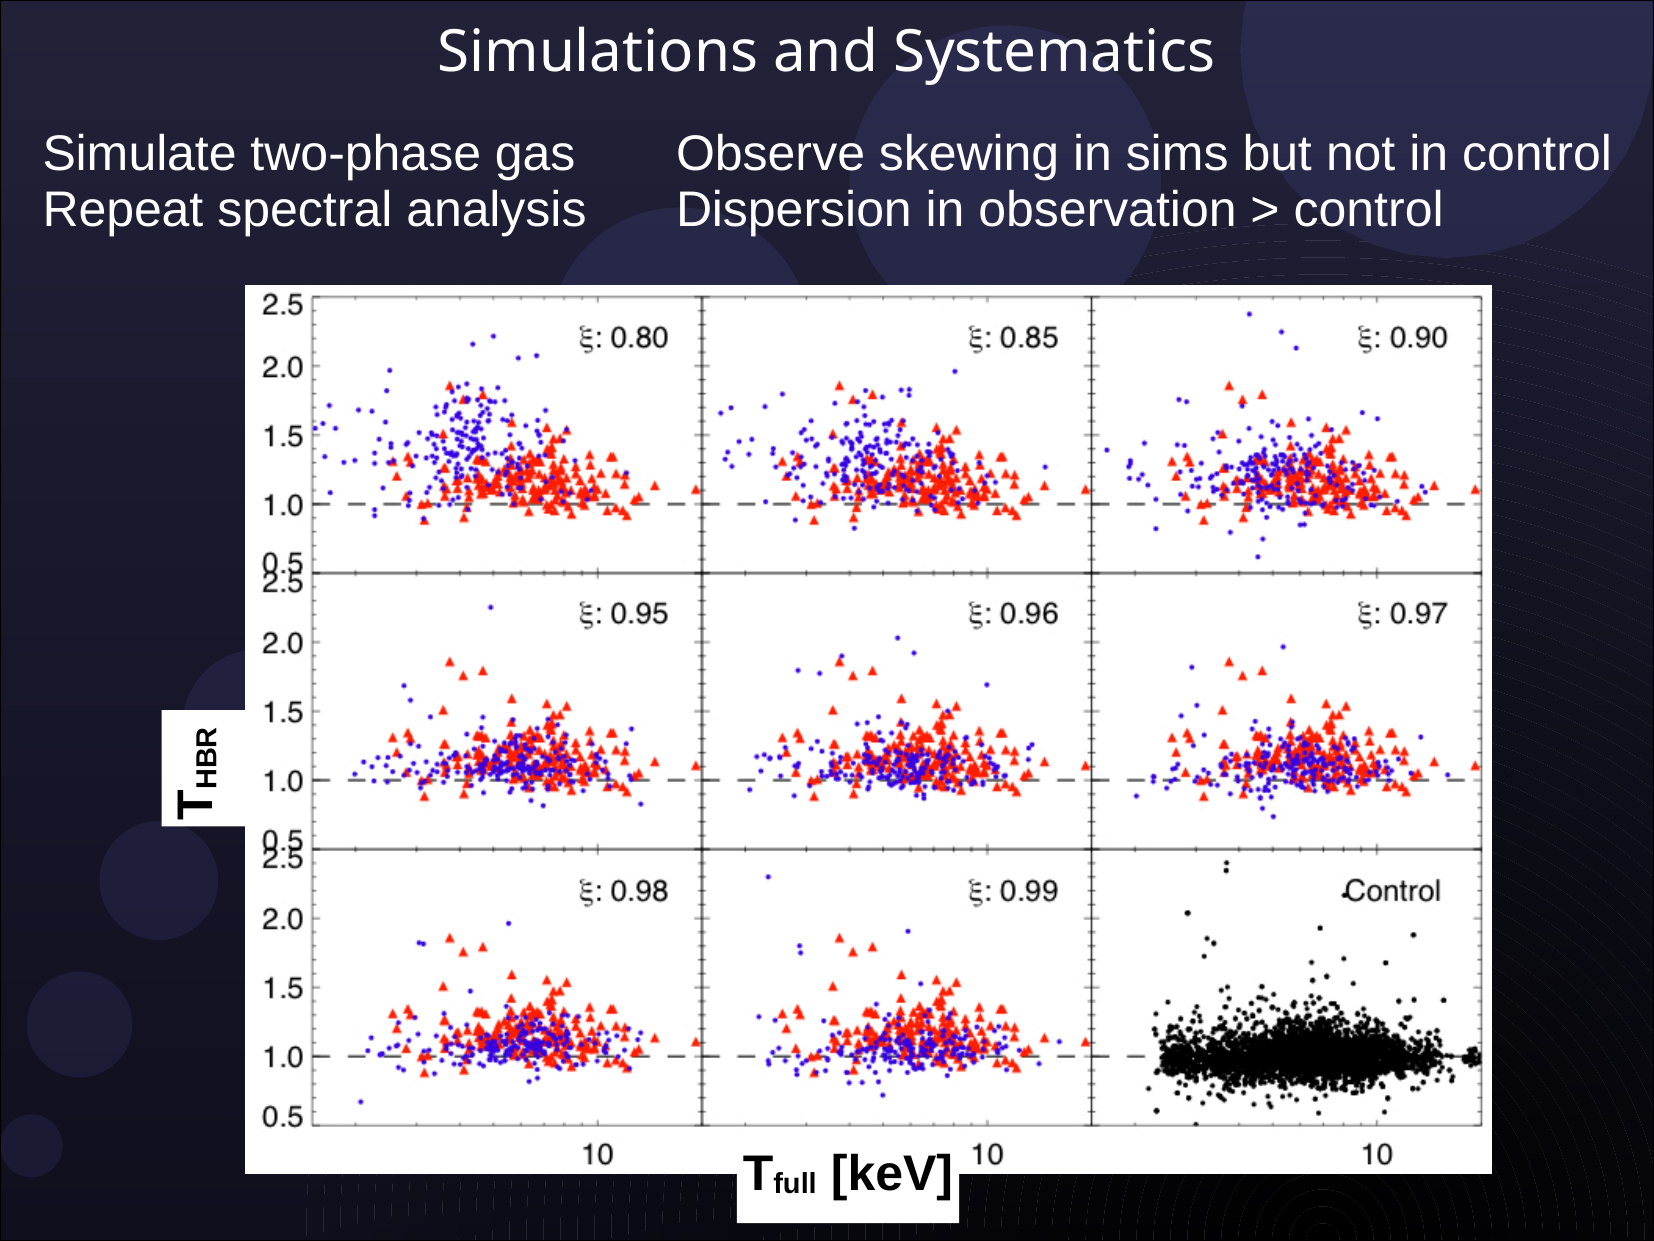

Simulations and Systematics
 Simulate two-phase gas
 Repeat spectral analysis
 Observe skewing in sims but not in control
 Dispersion in observation > control
THBR
Tfull [keV]